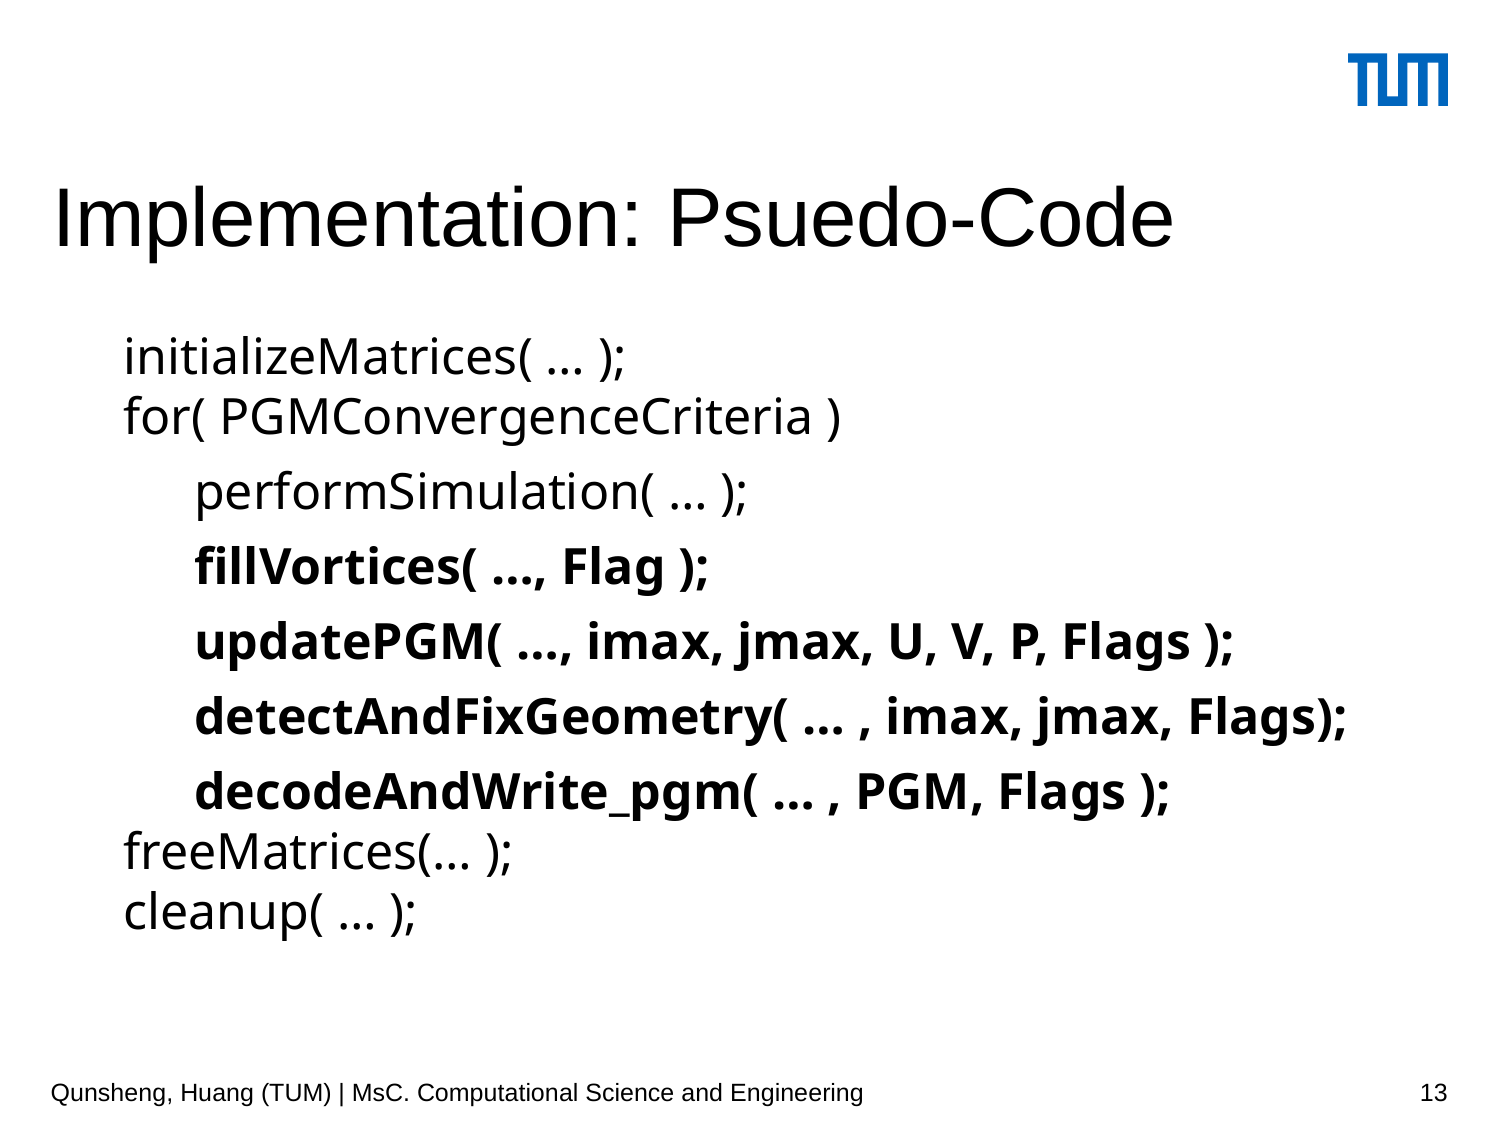

# Implementation: Psuedo-Code
initializeMatrices( … );
for( PGMConvergenceCriteria )
performSimulation( … );
fillVortices( …, Flag );
updatePGM( …, imax, jmax, U, V, P, Flags );
detectAndFixGeometry( … , imax, jmax, Flags);
decodeAndWrite_pgm( … , PGM, Flags );
freeMatrices(… );
cleanup( … );
Qunsheng, Huang (TUM) | MsC. Computational Science and Engineering